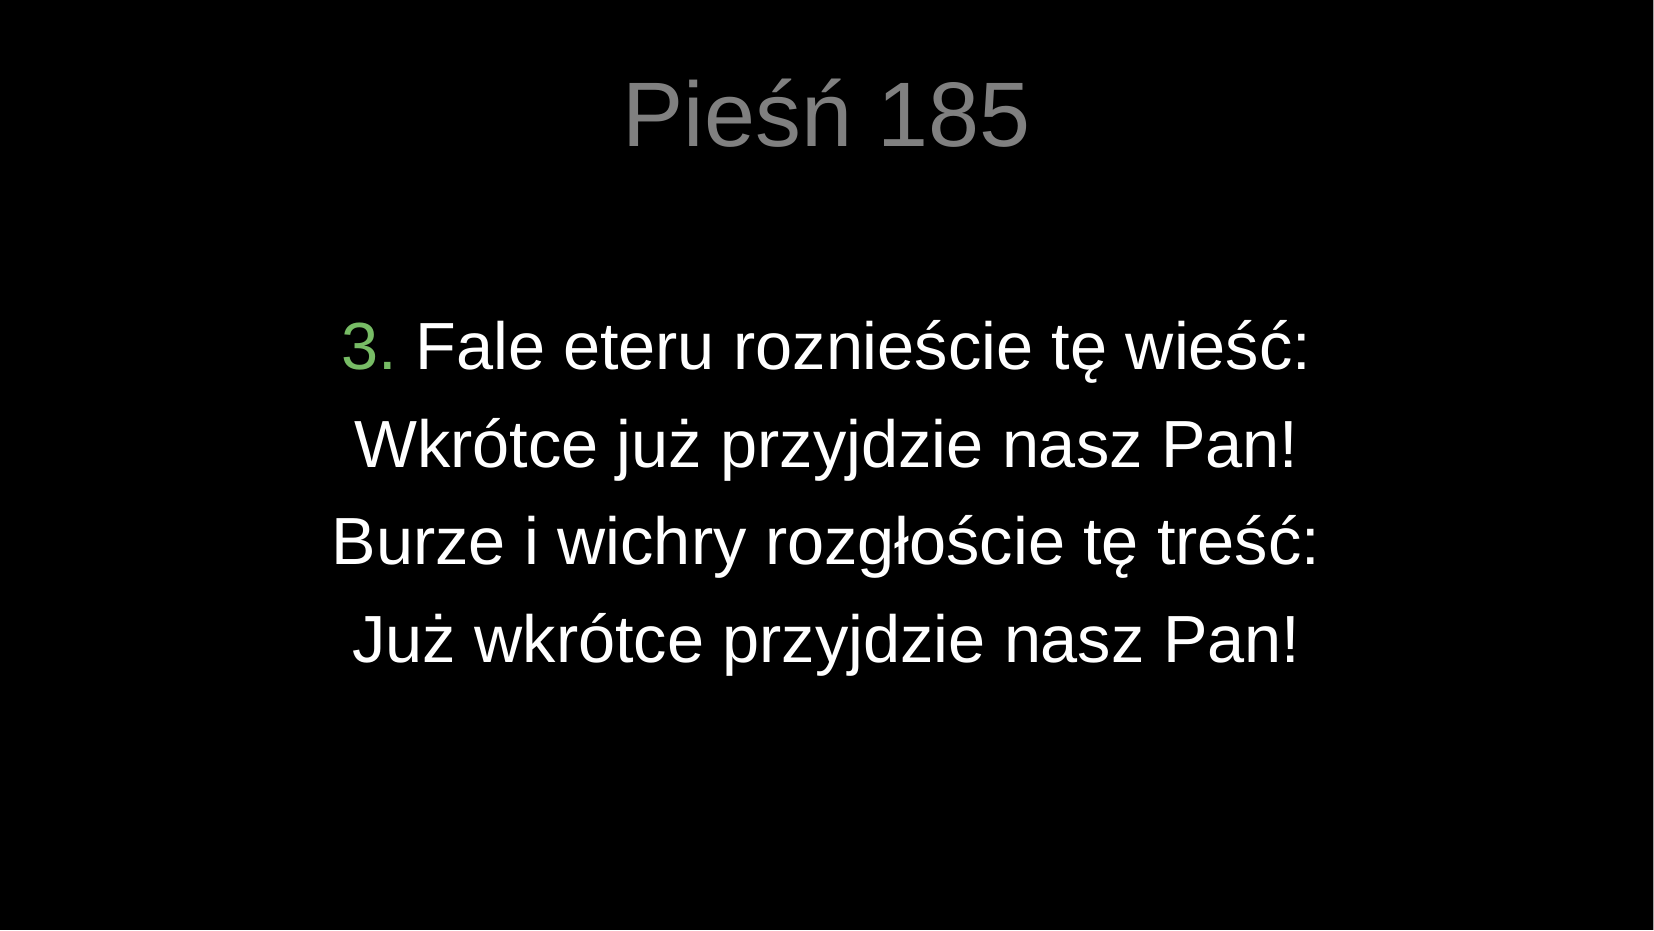

# Pieśń 185
3. Fale eteru roznieście tę wieść:
Wkrótce już przyjdzie nasz Pan!
Burze i wichry rozgłoście tę treść:
Już wkrótce przyjdzie nasz Pan!